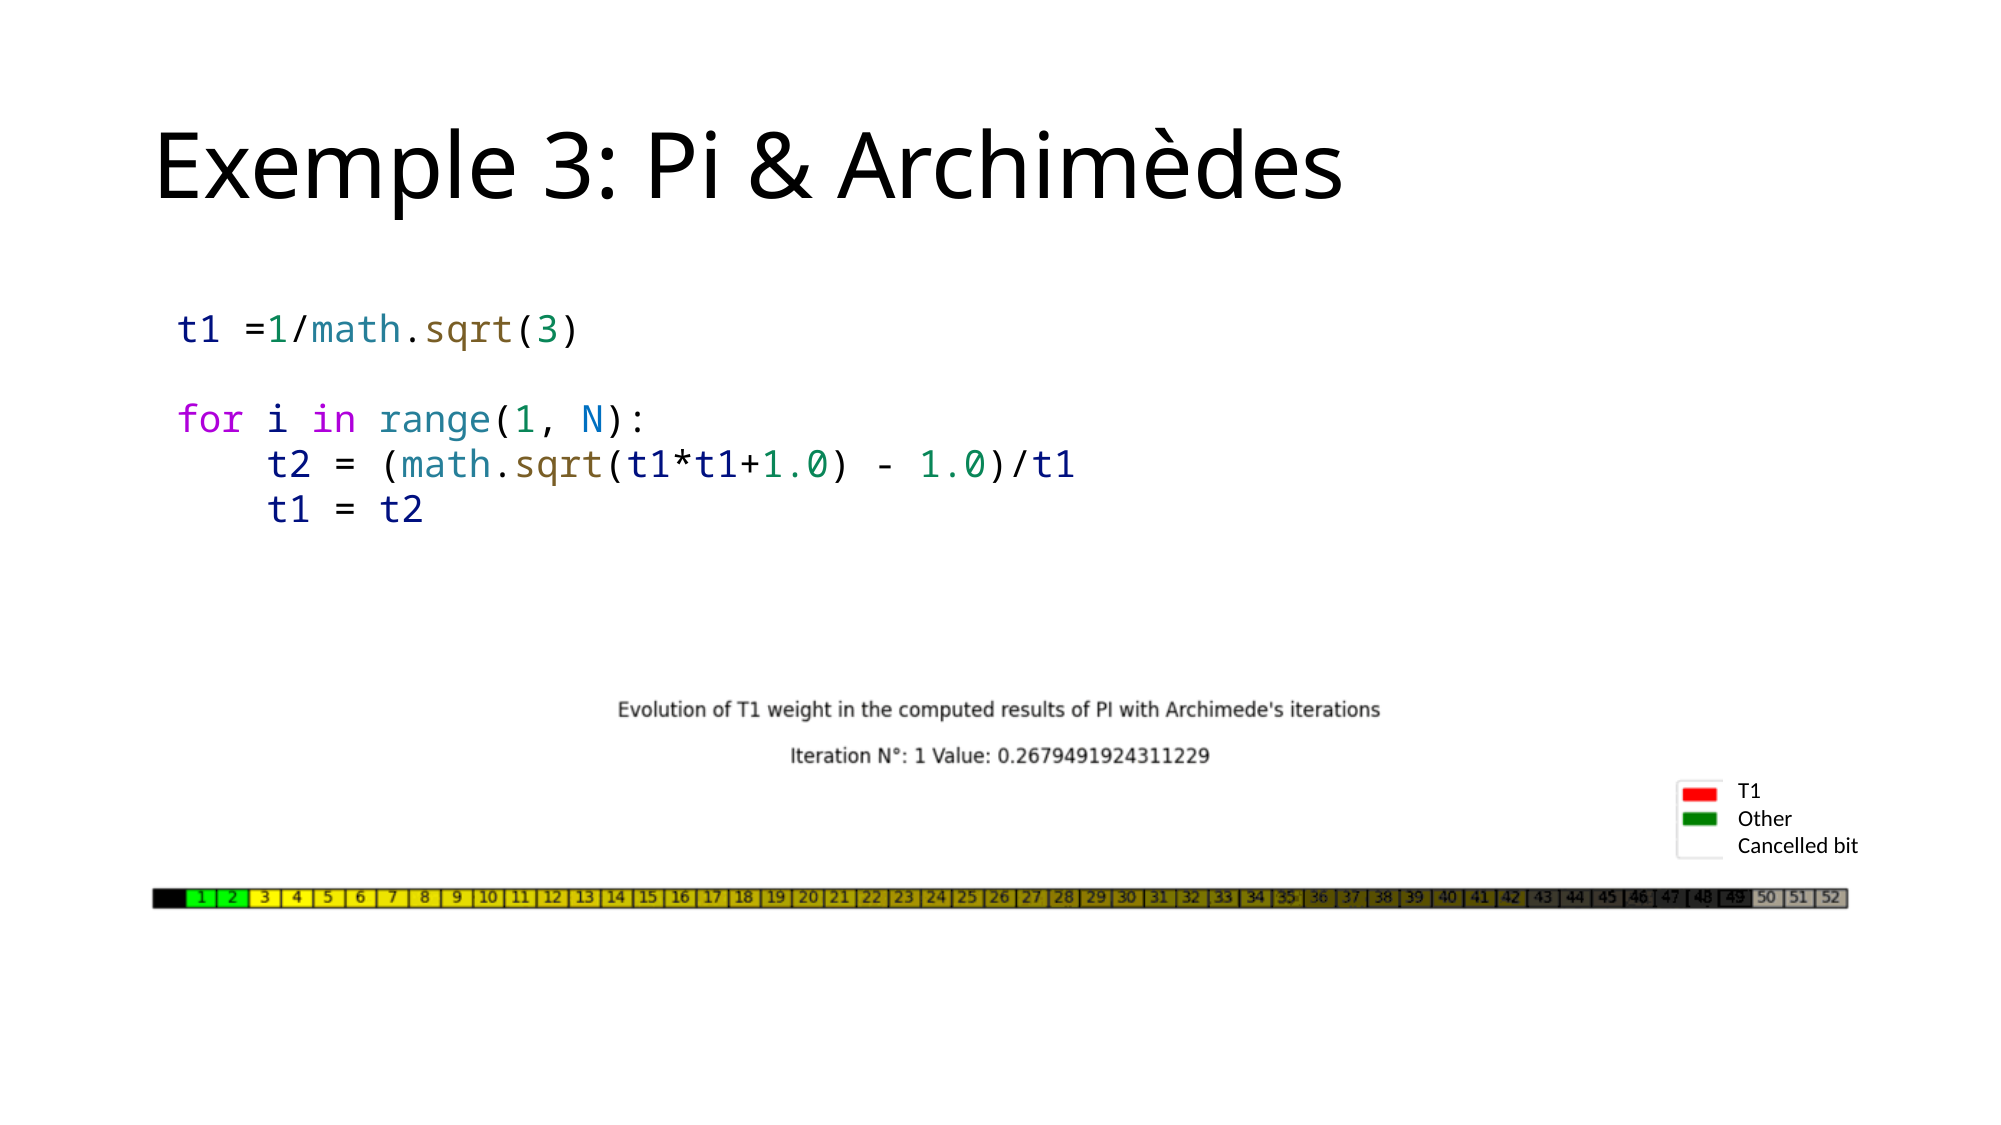

# Exemple 3: Pi & Archimèdes
t1 =1/math.sqrt(3)
for i in range(1, N):
    t2 = (math.sqrt(t1*t1+1.0) - 1.0)/t1
    t1 = t2
T1
Other
Cancelled bit